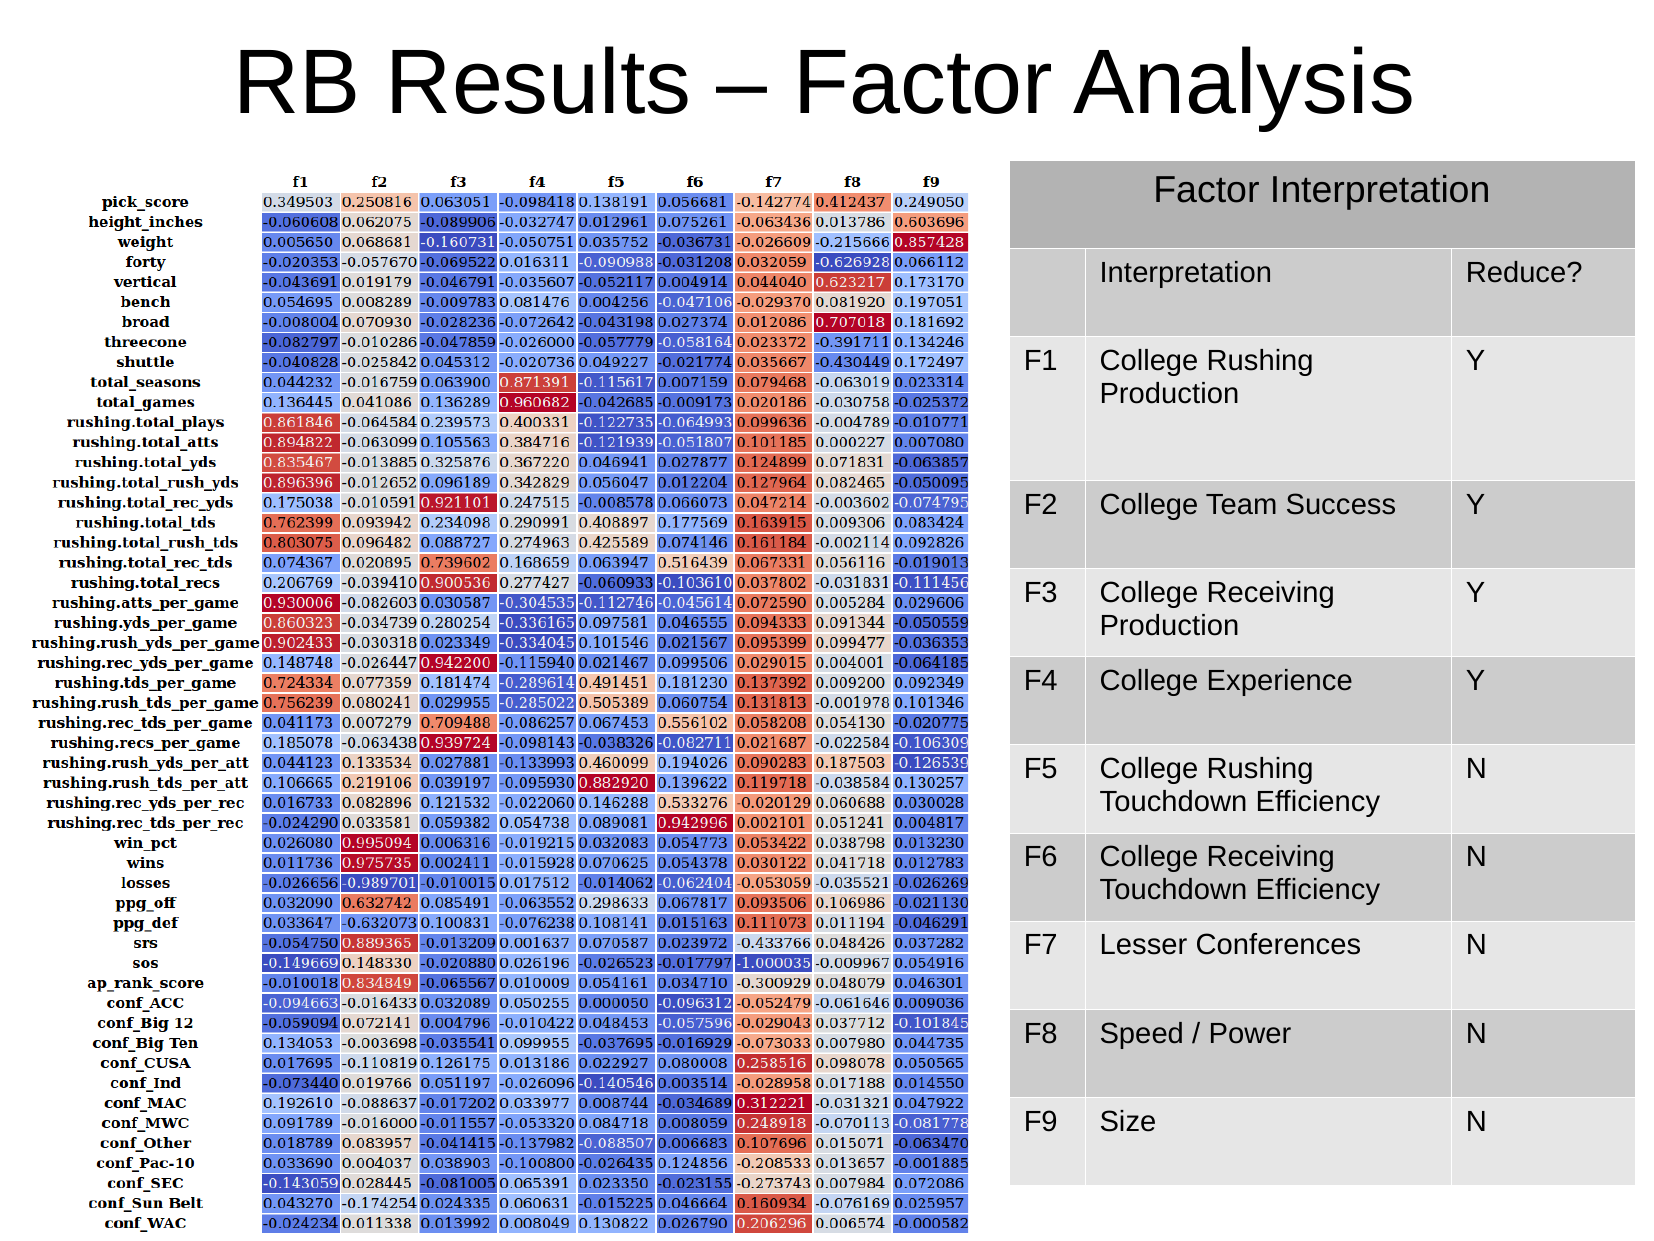

# RB Results – Factor Analysis
| Factor Interpretation | | |
| --- | --- | --- |
| | Interpretation | Reduce? |
| F1 | College Rushing Production | Y |
| F2 | College Team Success | Y |
| F3 | College Receiving Production | Y |
| F4 | College Experience | Y |
| F5 | College Rushing Touchdown Efficiency | N |
| F6 | College Receiving Touchdown Efficiency | N |
| F7 | Lesser Conferences | N |
| F8 | Speed / Power | N |
| F9 | Size | N |